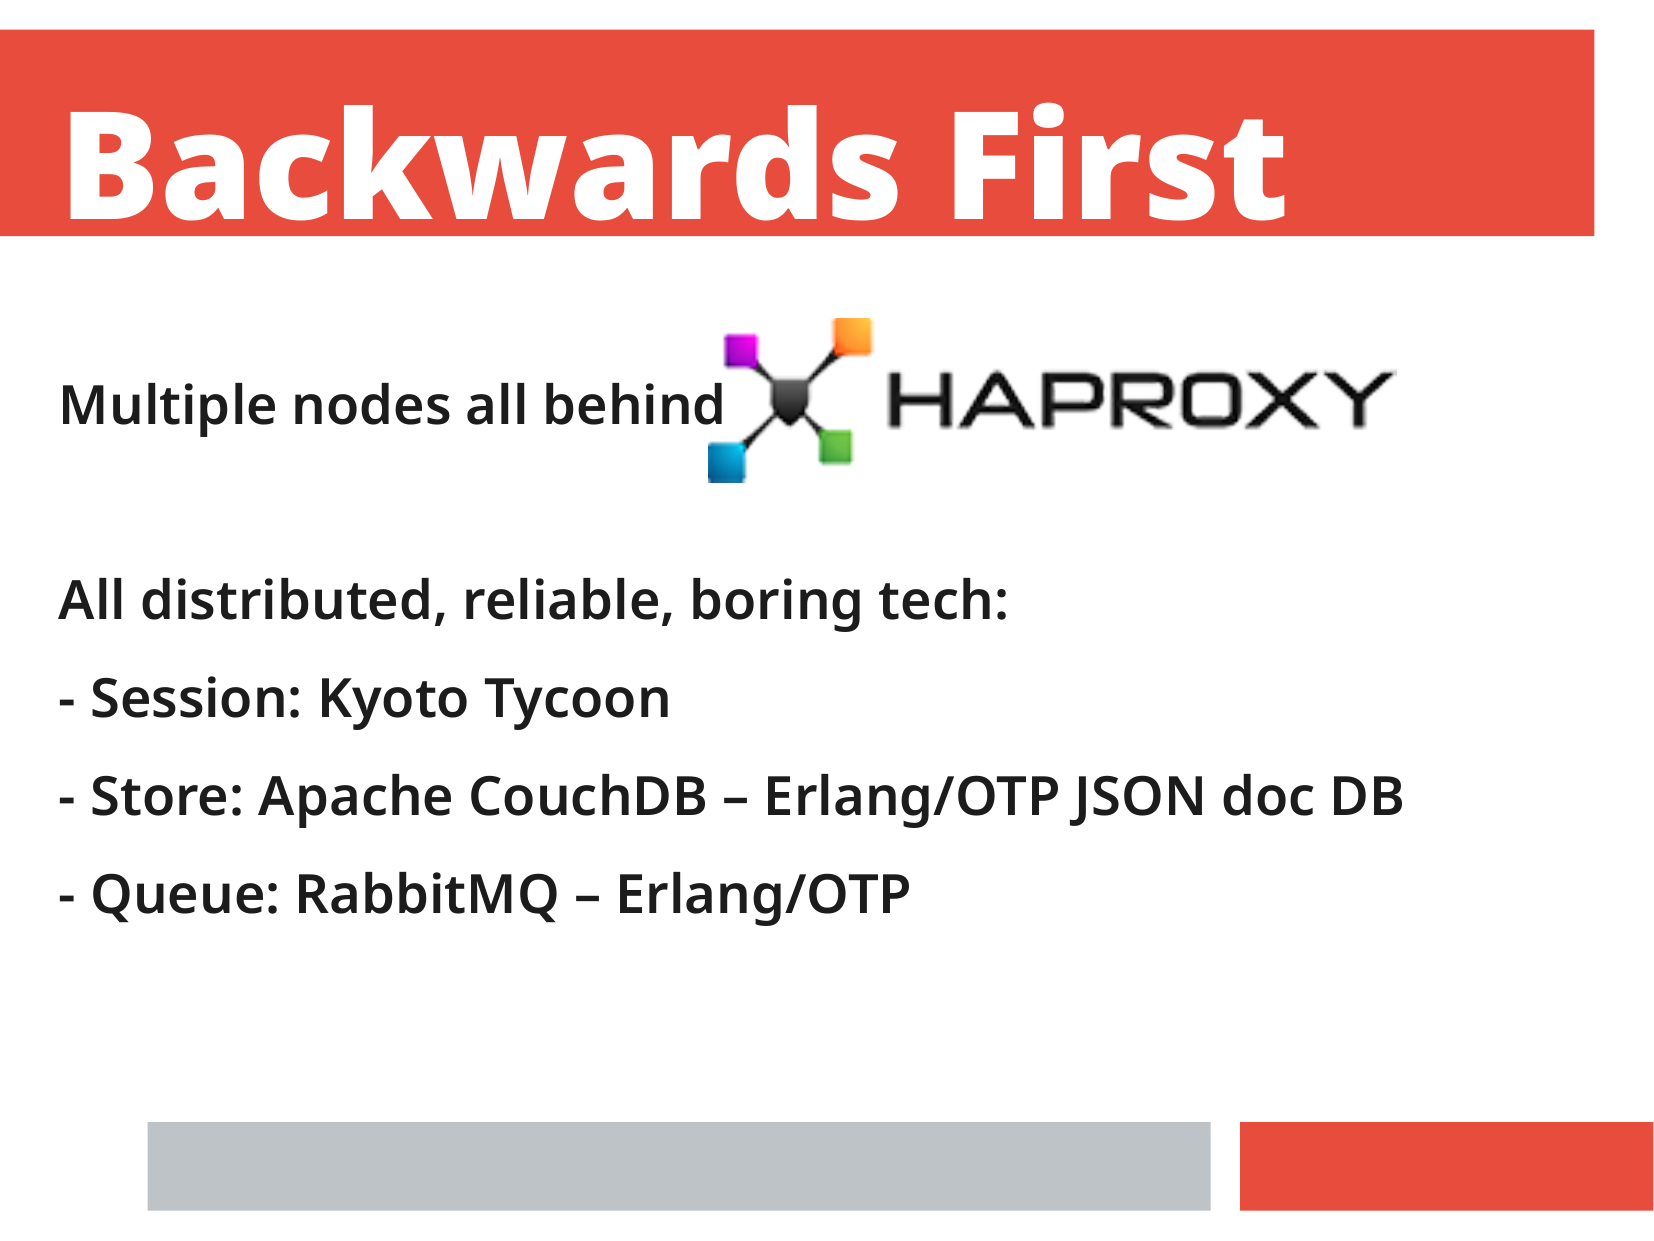

# Backwards First
Multiple nodes all behind
All distributed, reliable, boring tech:
- Session: Kyoto Tycoon
- Store: Apache CouchDB – Erlang/OTP JSON doc DB
- Queue: RabbitMQ – Erlang/OTP